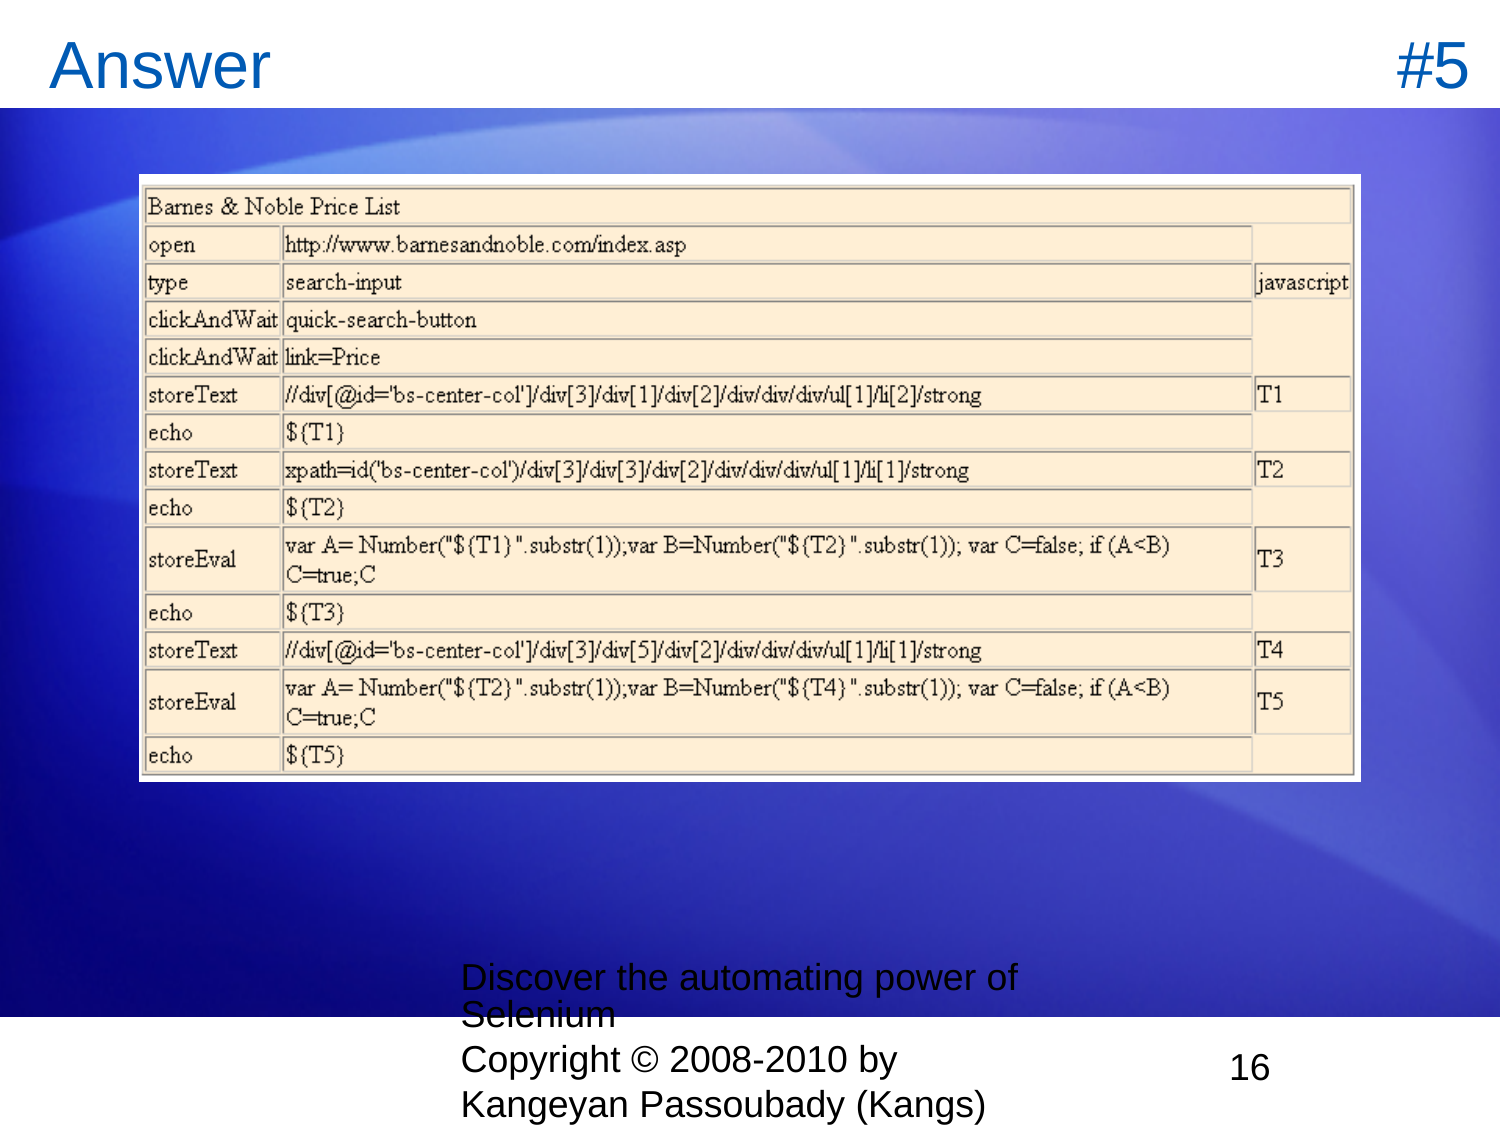

# Answer #5
Discover the automating power of Selenium
16